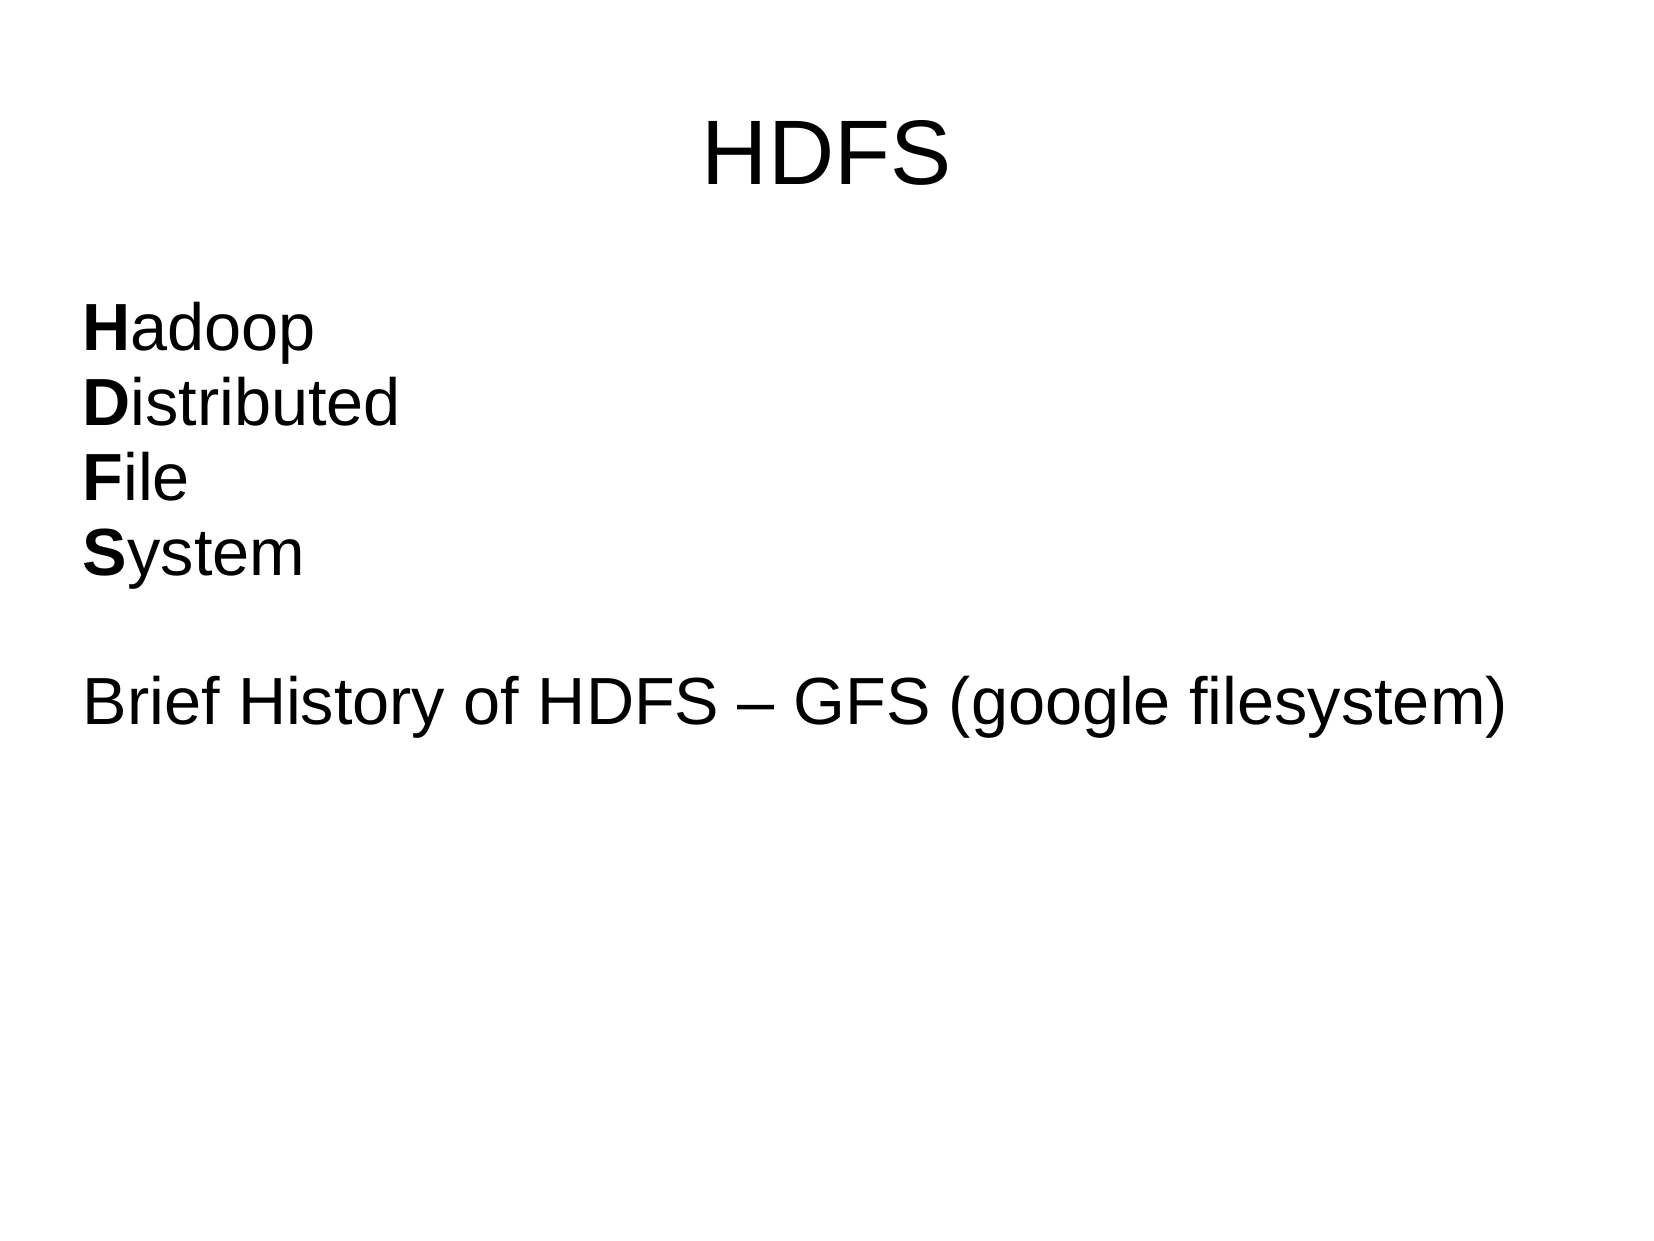

# HDFS
Hadoop
Distributed
File
System
Brief History of HDFS – GFS (google filesystem)